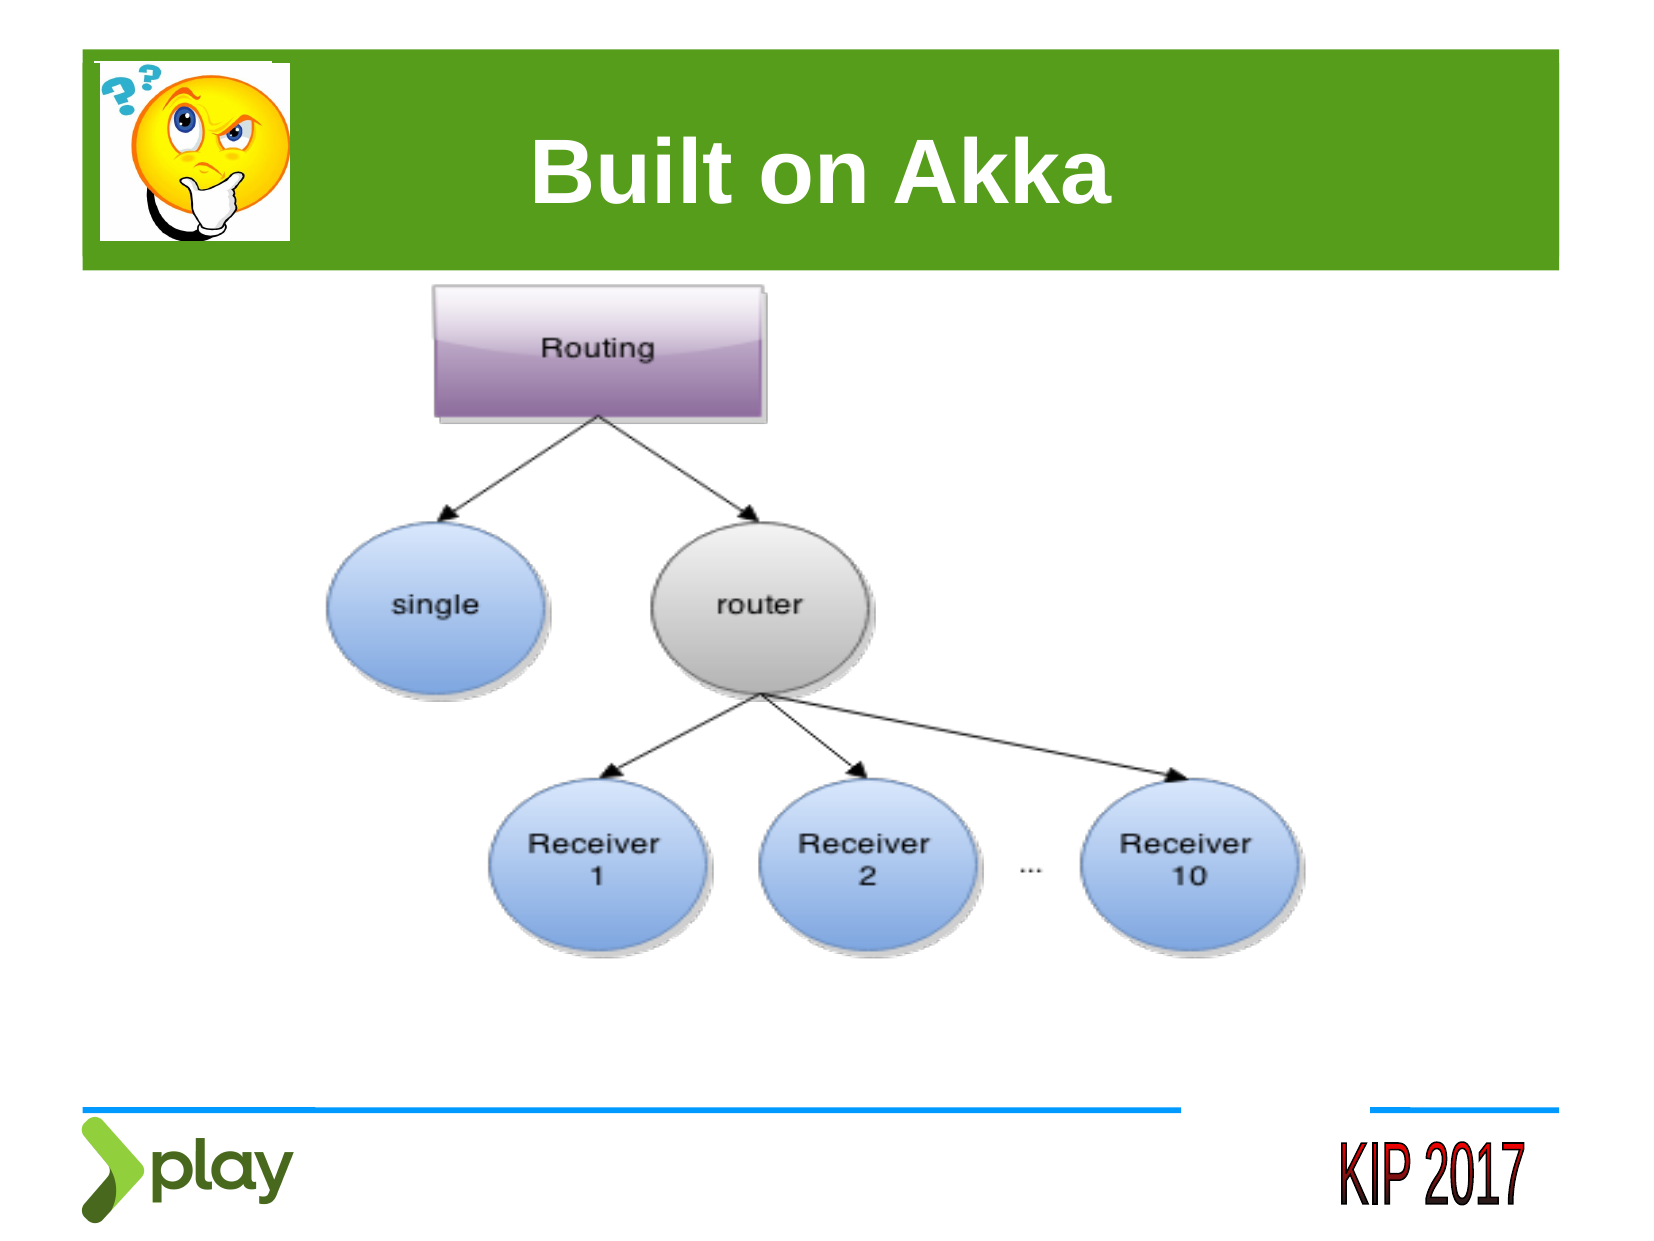

# Introduction to Play
Built on Akka